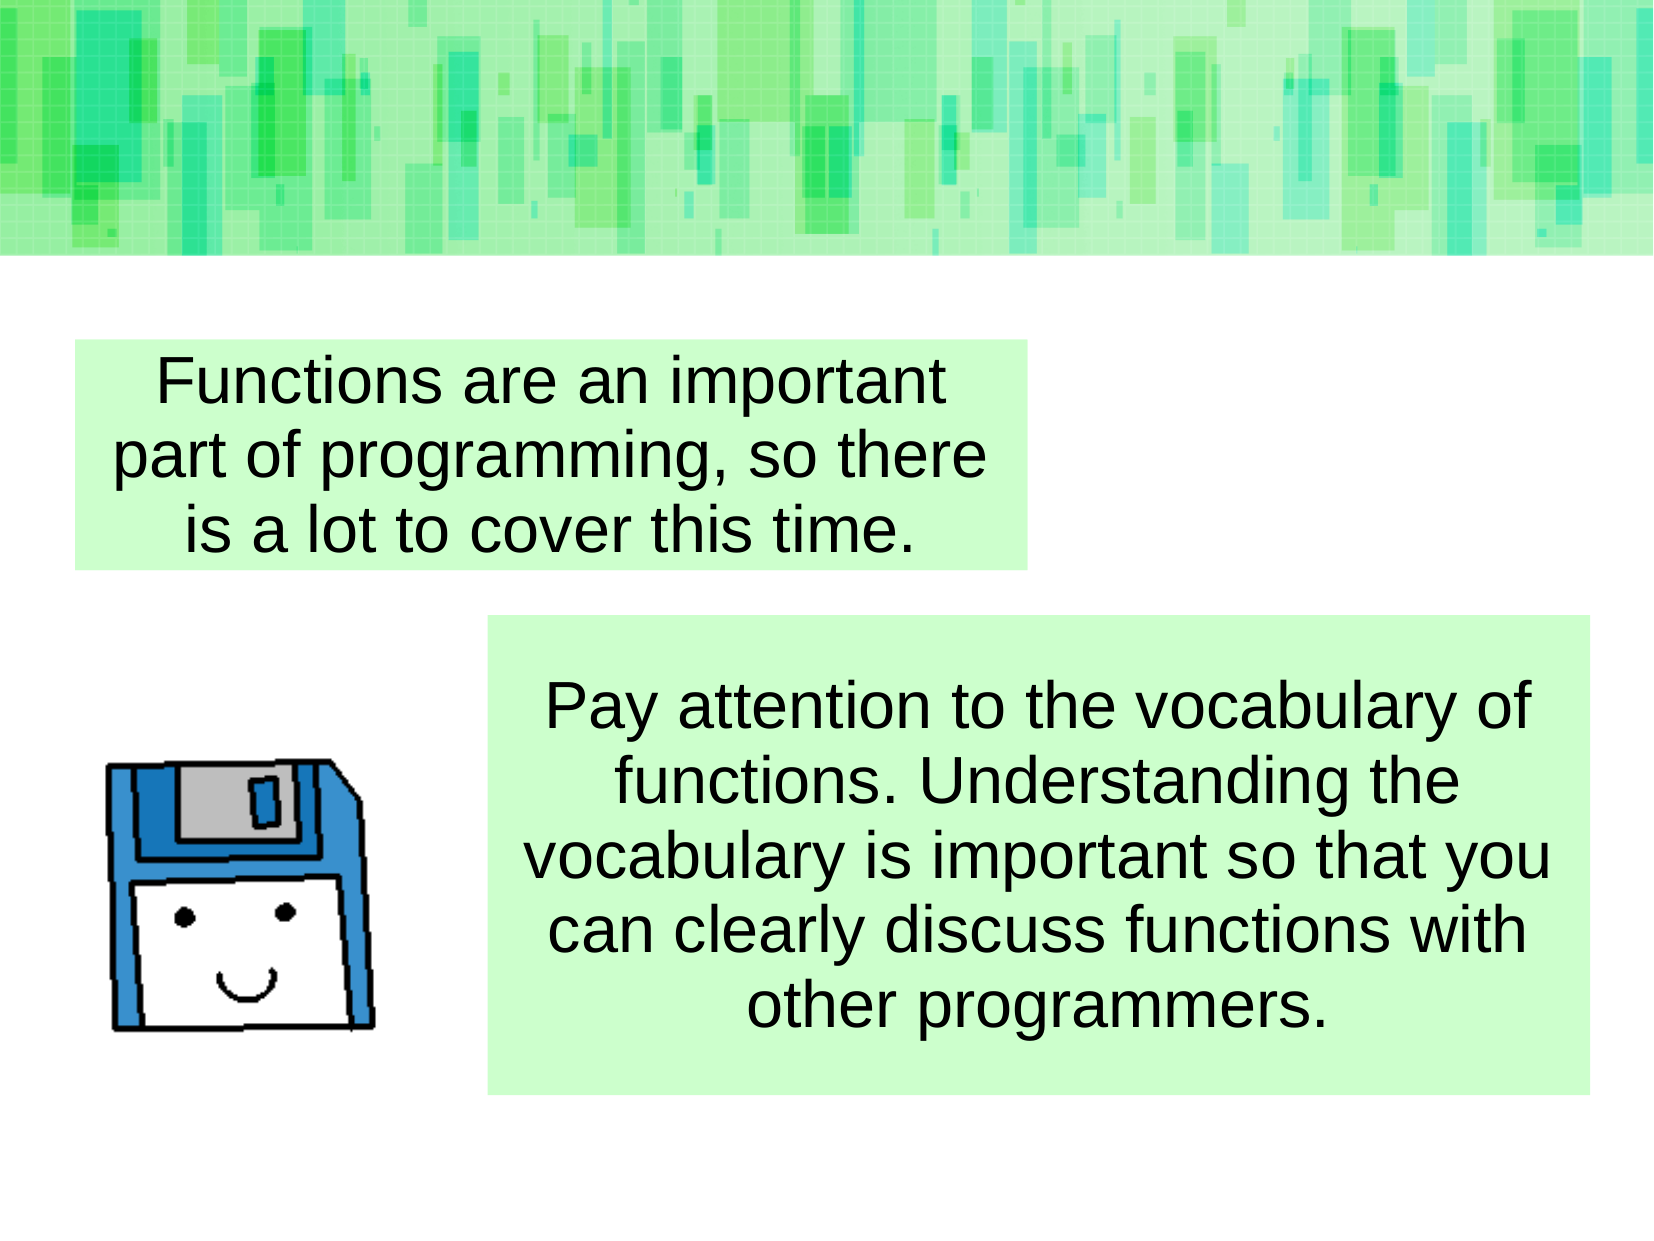

Functions are an important part of programming, so there is a lot to cover this time.
Functions are an important part of programming, so there is a lot to cover this time.
Pay attention to the vocabulary of functions. Understanding the vocabulary is important so that you can clearly discuss functions with other programmers.